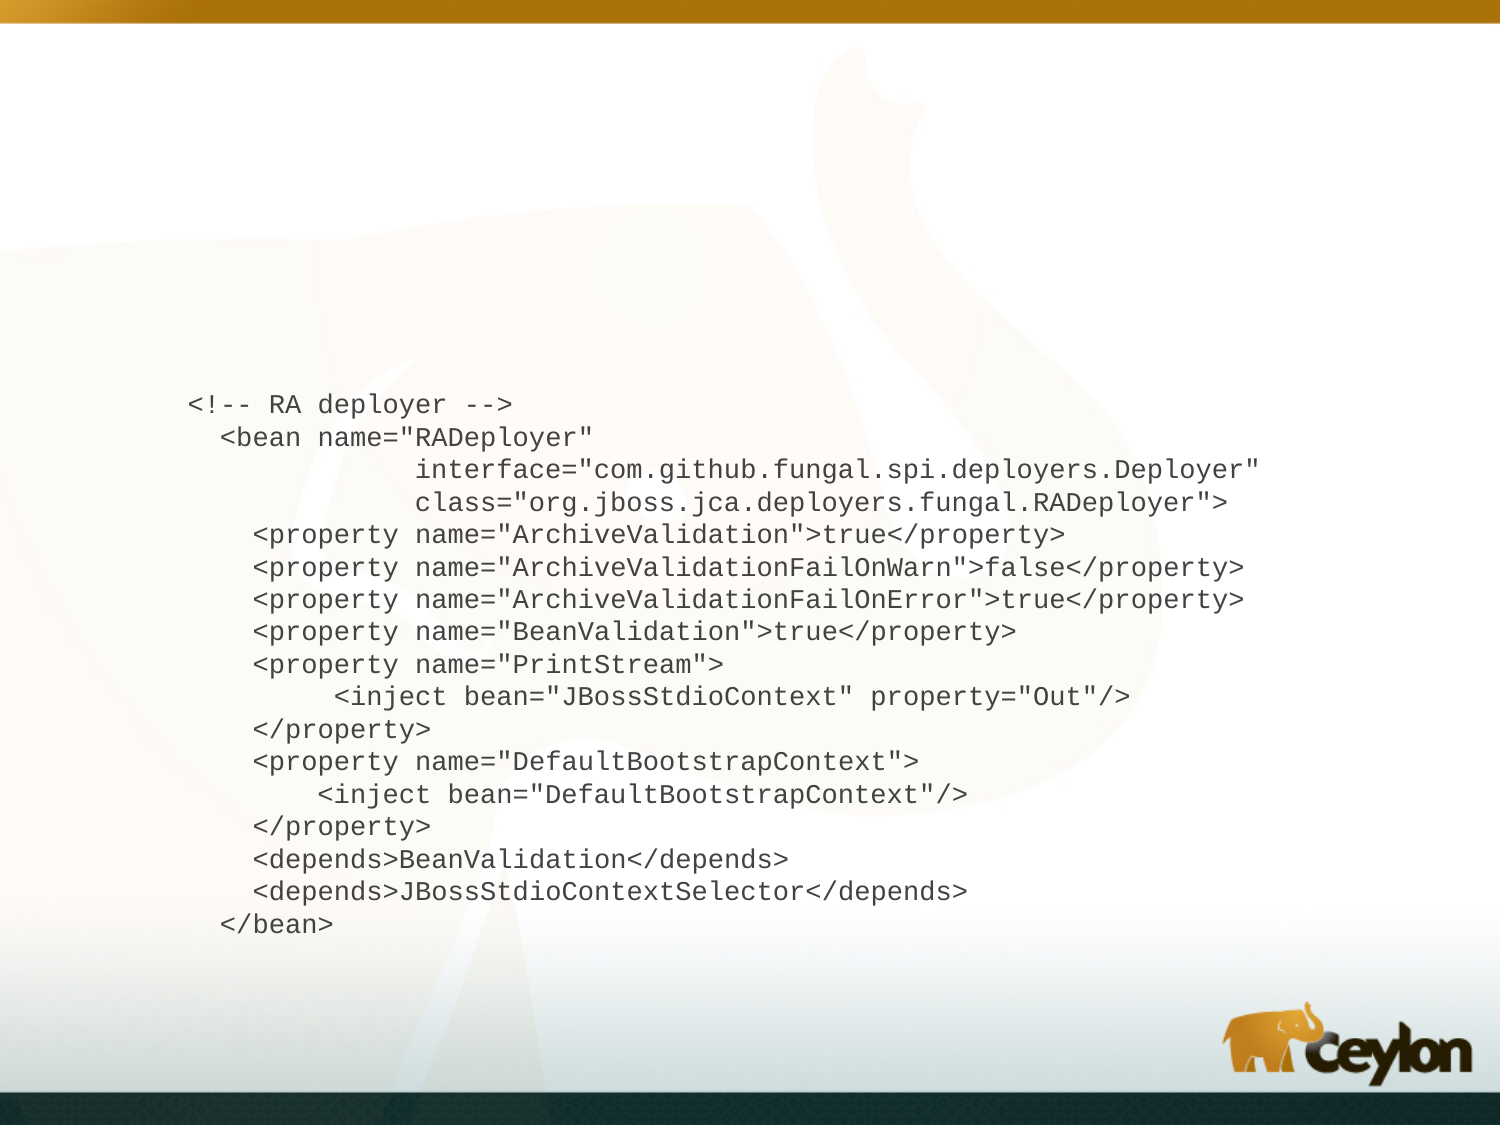

#
<!-- RA deployer -->
 <bean name="RADeployer"
 interface="com.github.fungal.spi.deployers.Deployer"
 class="org.jboss.jca.deployers.fungal.RADeployer">
 <property name="ArchiveValidation">true</property>
 <property name="ArchiveValidationFailOnWarn">false</property>
 <property name="ArchiveValidationFailOnError">true</property>
 <property name="BeanValidation">true</property>
 <property name="PrintStream">
 <inject bean="JBossStdioContext" property="Out"/>
 </property>
 <property name="DefaultBootstrapContext">
 <inject bean="DefaultBootstrapContext"/>
 </property>
 <depends>BeanValidation</depends>
 <depends>JBossStdioContextSelector</depends>
 </bean>